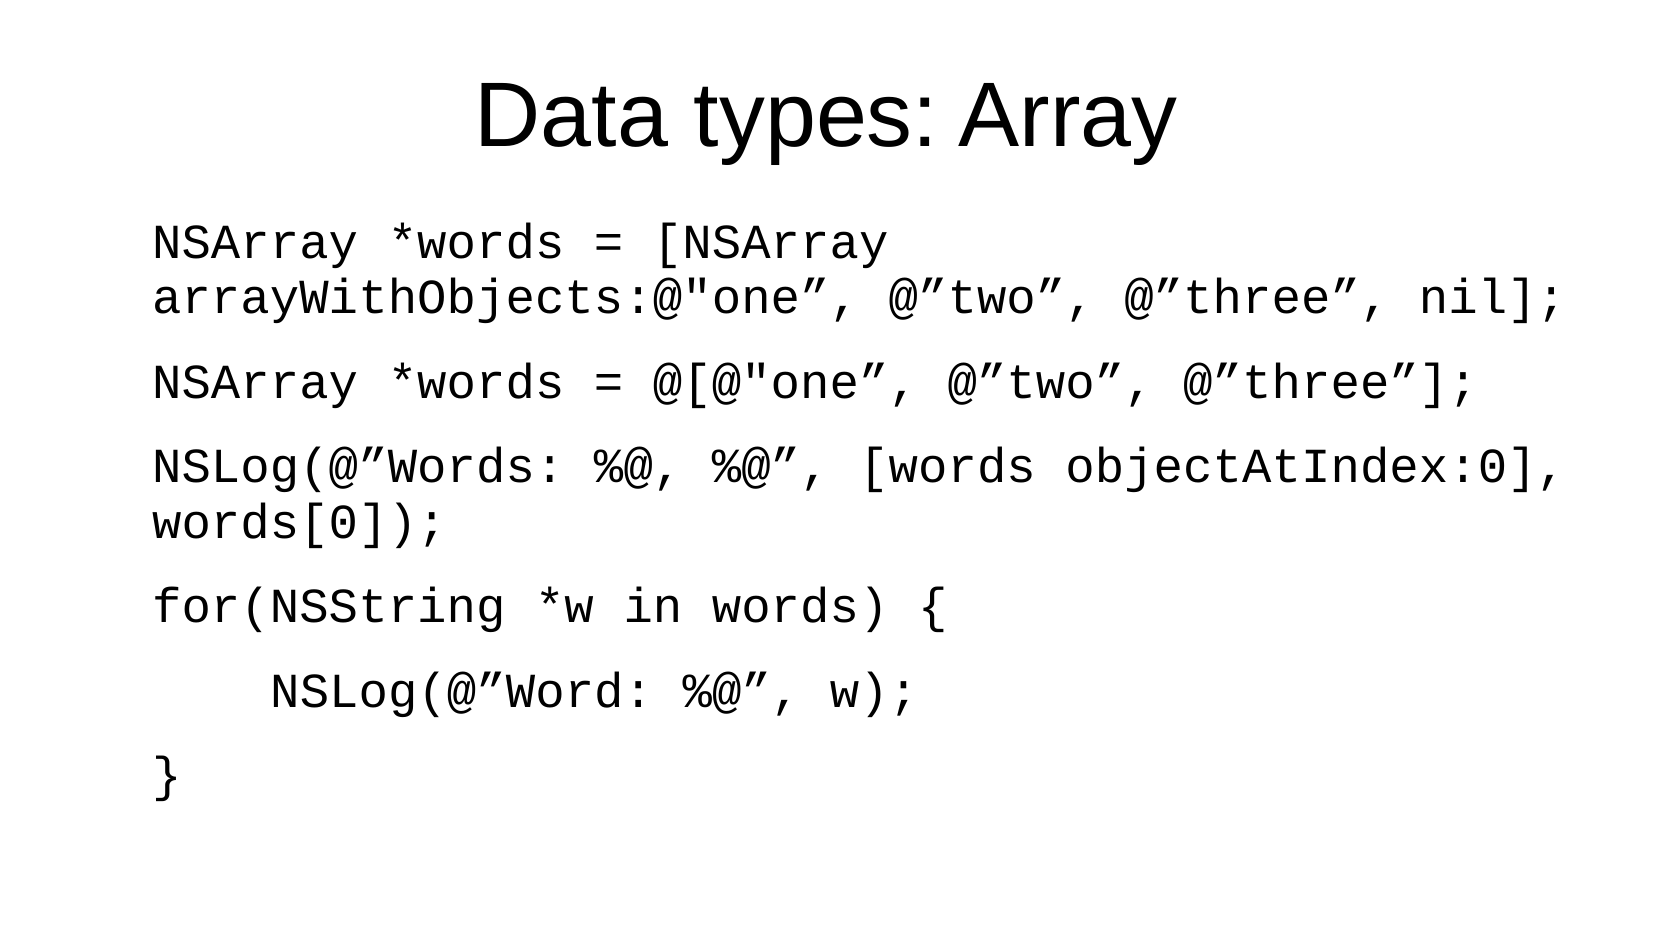

# Data types: Array
NSArray *words = [NSArray arrayWithObjects:@"one”, @”two”, @”three”, nil];
NSArray *words = @[@"one”, @”two”, @”three”];
NSLog(@”Words: %@, %@”, [words objectAtIndex:0], words[0]);
for(NSString *w in words) {
 NSLog(@”Word: %@”, w);
}